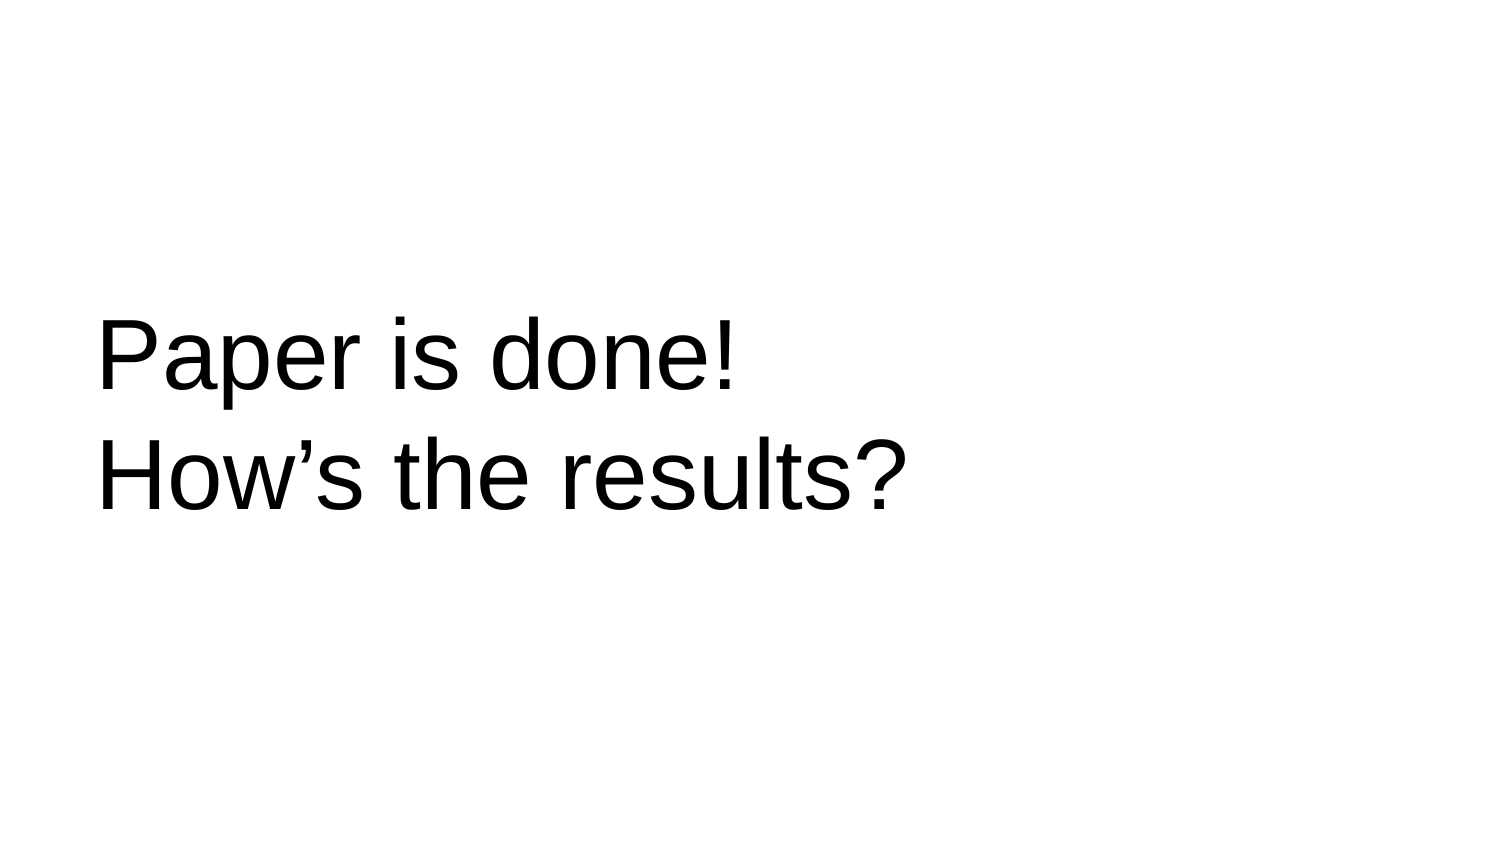

# Paper is done! How’s the results?